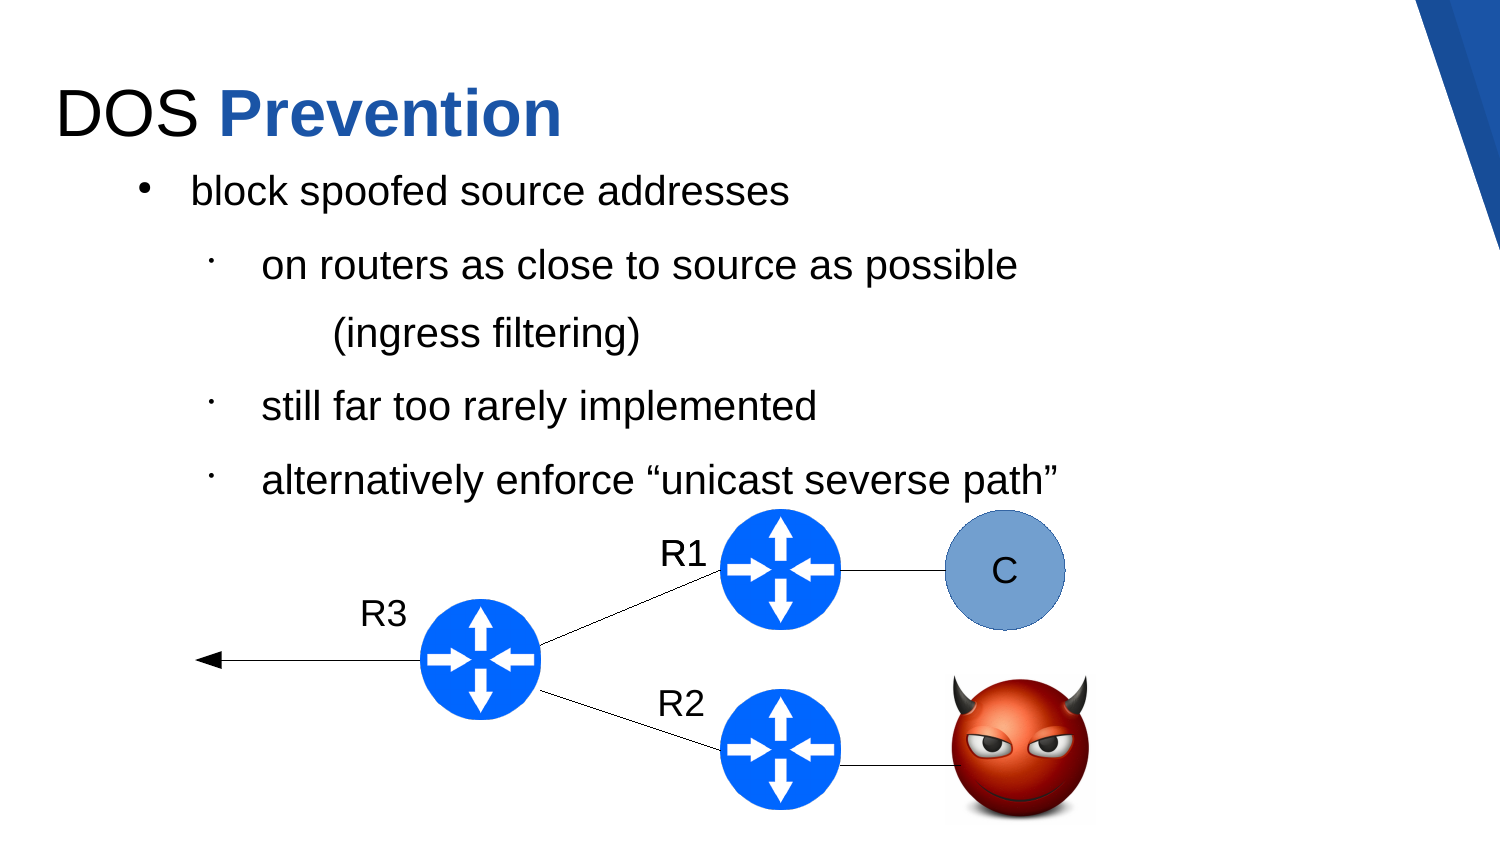

# block spoofed source addresses
on routers as close to source as possible
(ingress filtering)
still far too rarely implemented
alternatively enforce “unicast severse path”
DOS Prevention
C
R1
R1
R3
R2